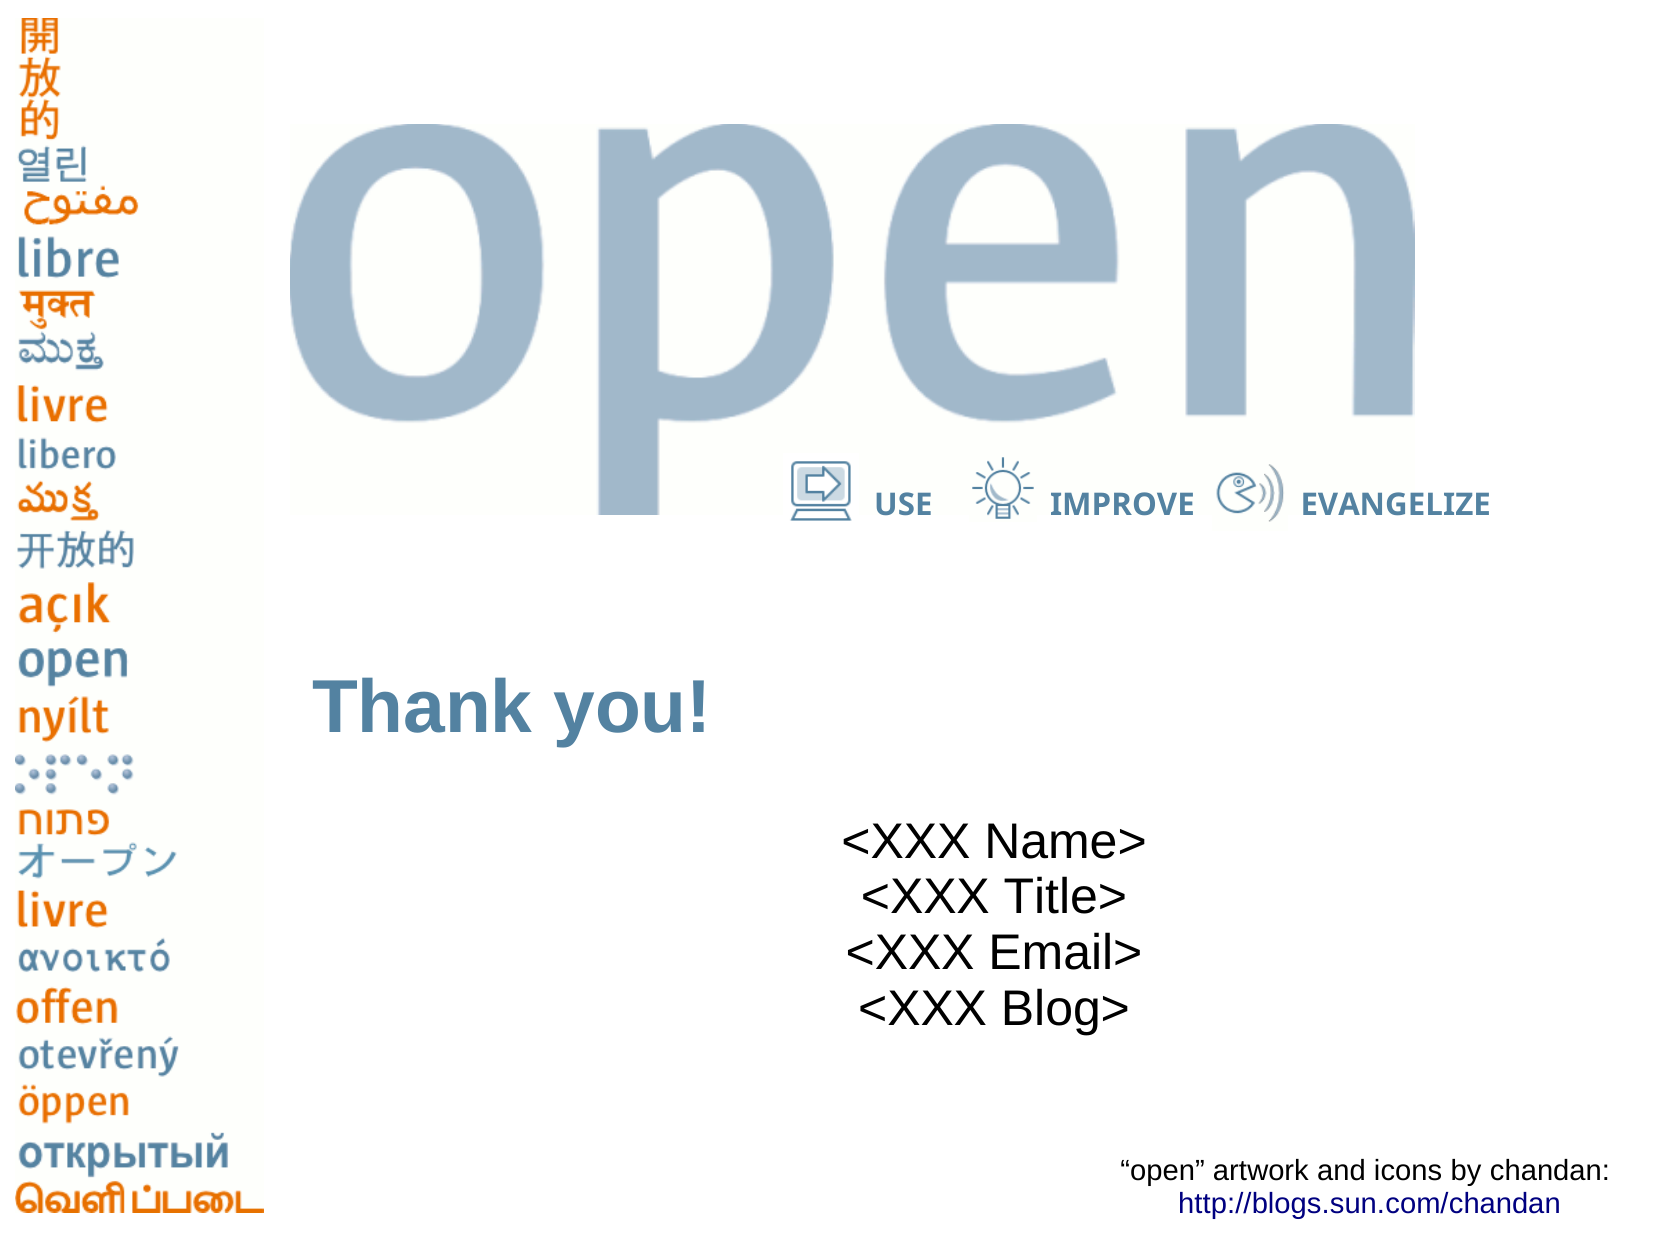

# Thank you!
<XXX Name>
<XXX Title>
<XXX Email>
<XXX Blog>
“open” artwork and icons by chandan:
http://blogs.sun.com/chandan